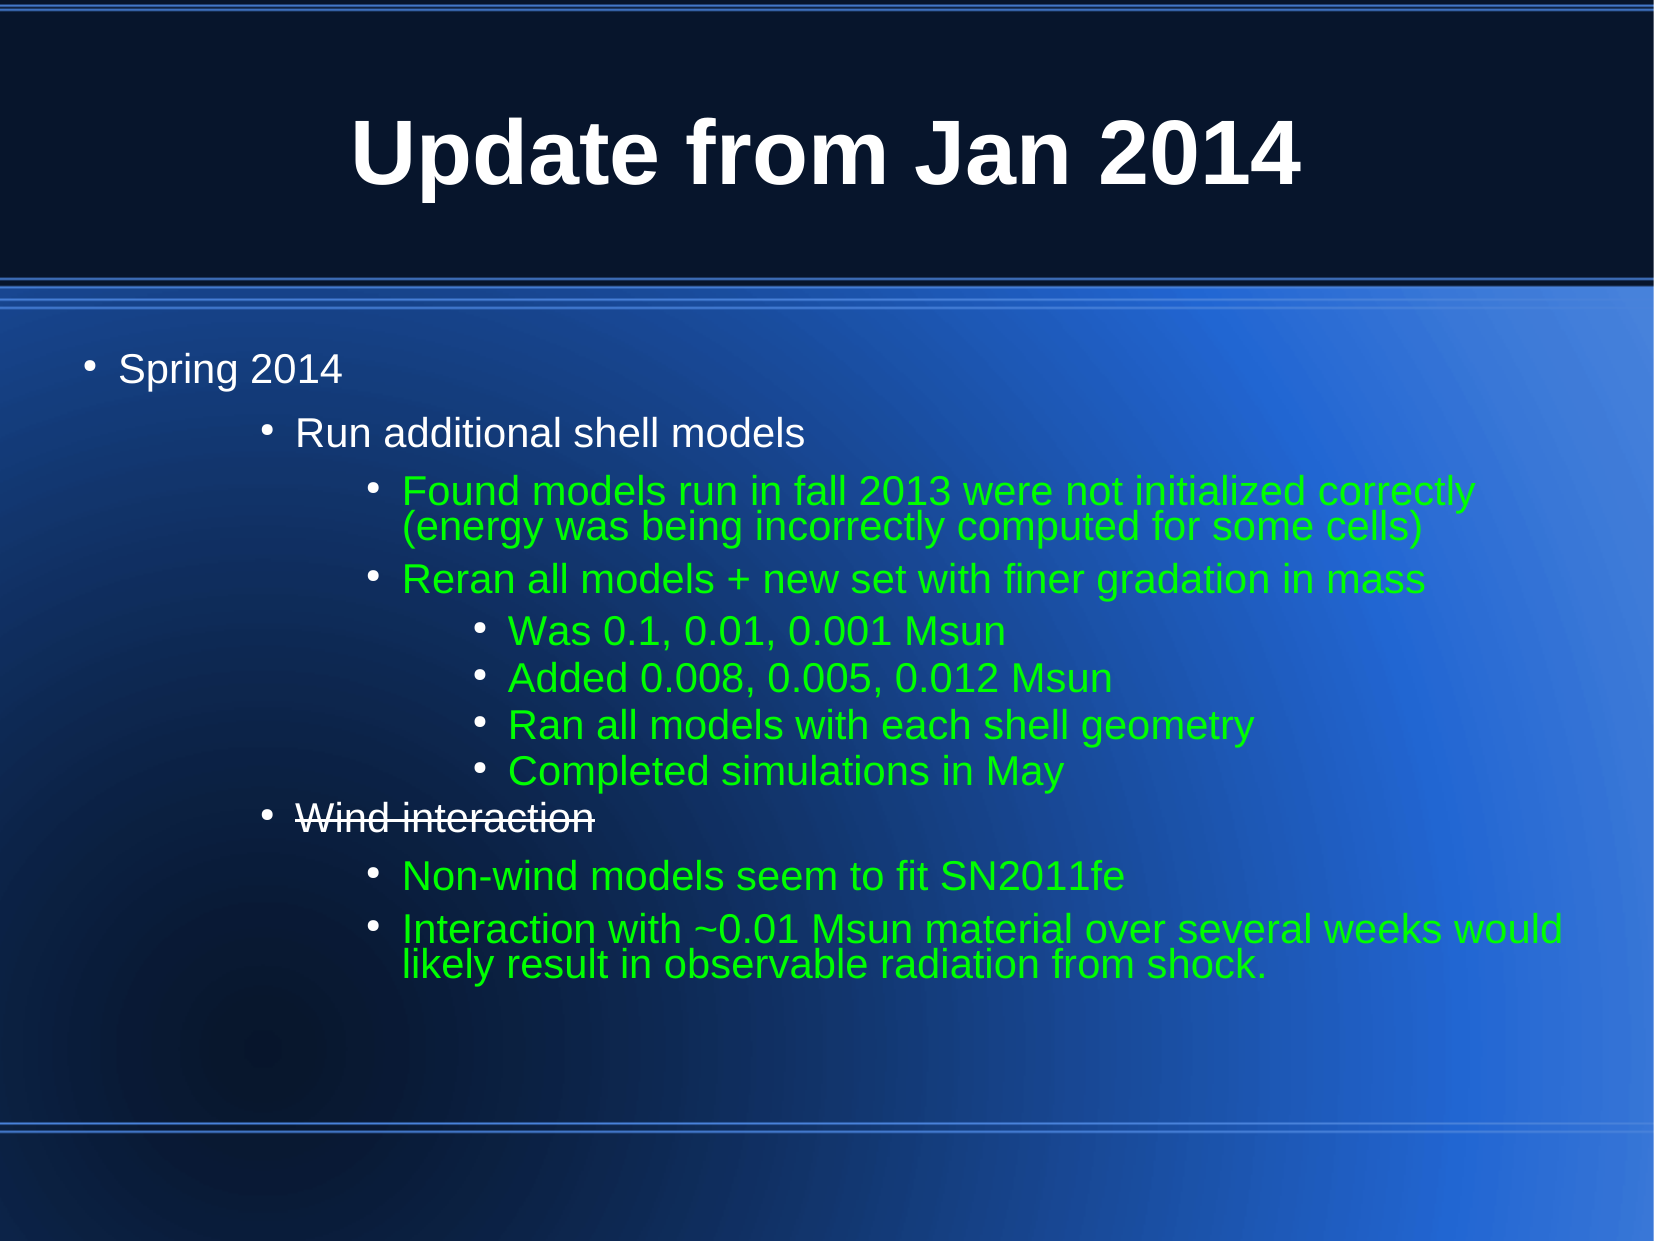

# Update from Jan 2014
Spring 2014
Run additional shell models
Found models run in fall 2013 were not initialized correctly (energy was being incorrectly computed for some cells)
Reran all models + new set with finer gradation in mass
Was 0.1, 0.01, 0.001 Msun
Added 0.008, 0.005, 0.012 Msun
Ran all models with each shell geometry
Completed simulations in May
Wind interaction
Non-wind models seem to fit SN2011fe
Interaction with ~0.01 Msun material over several weeks would likely result in observable radiation from shock.